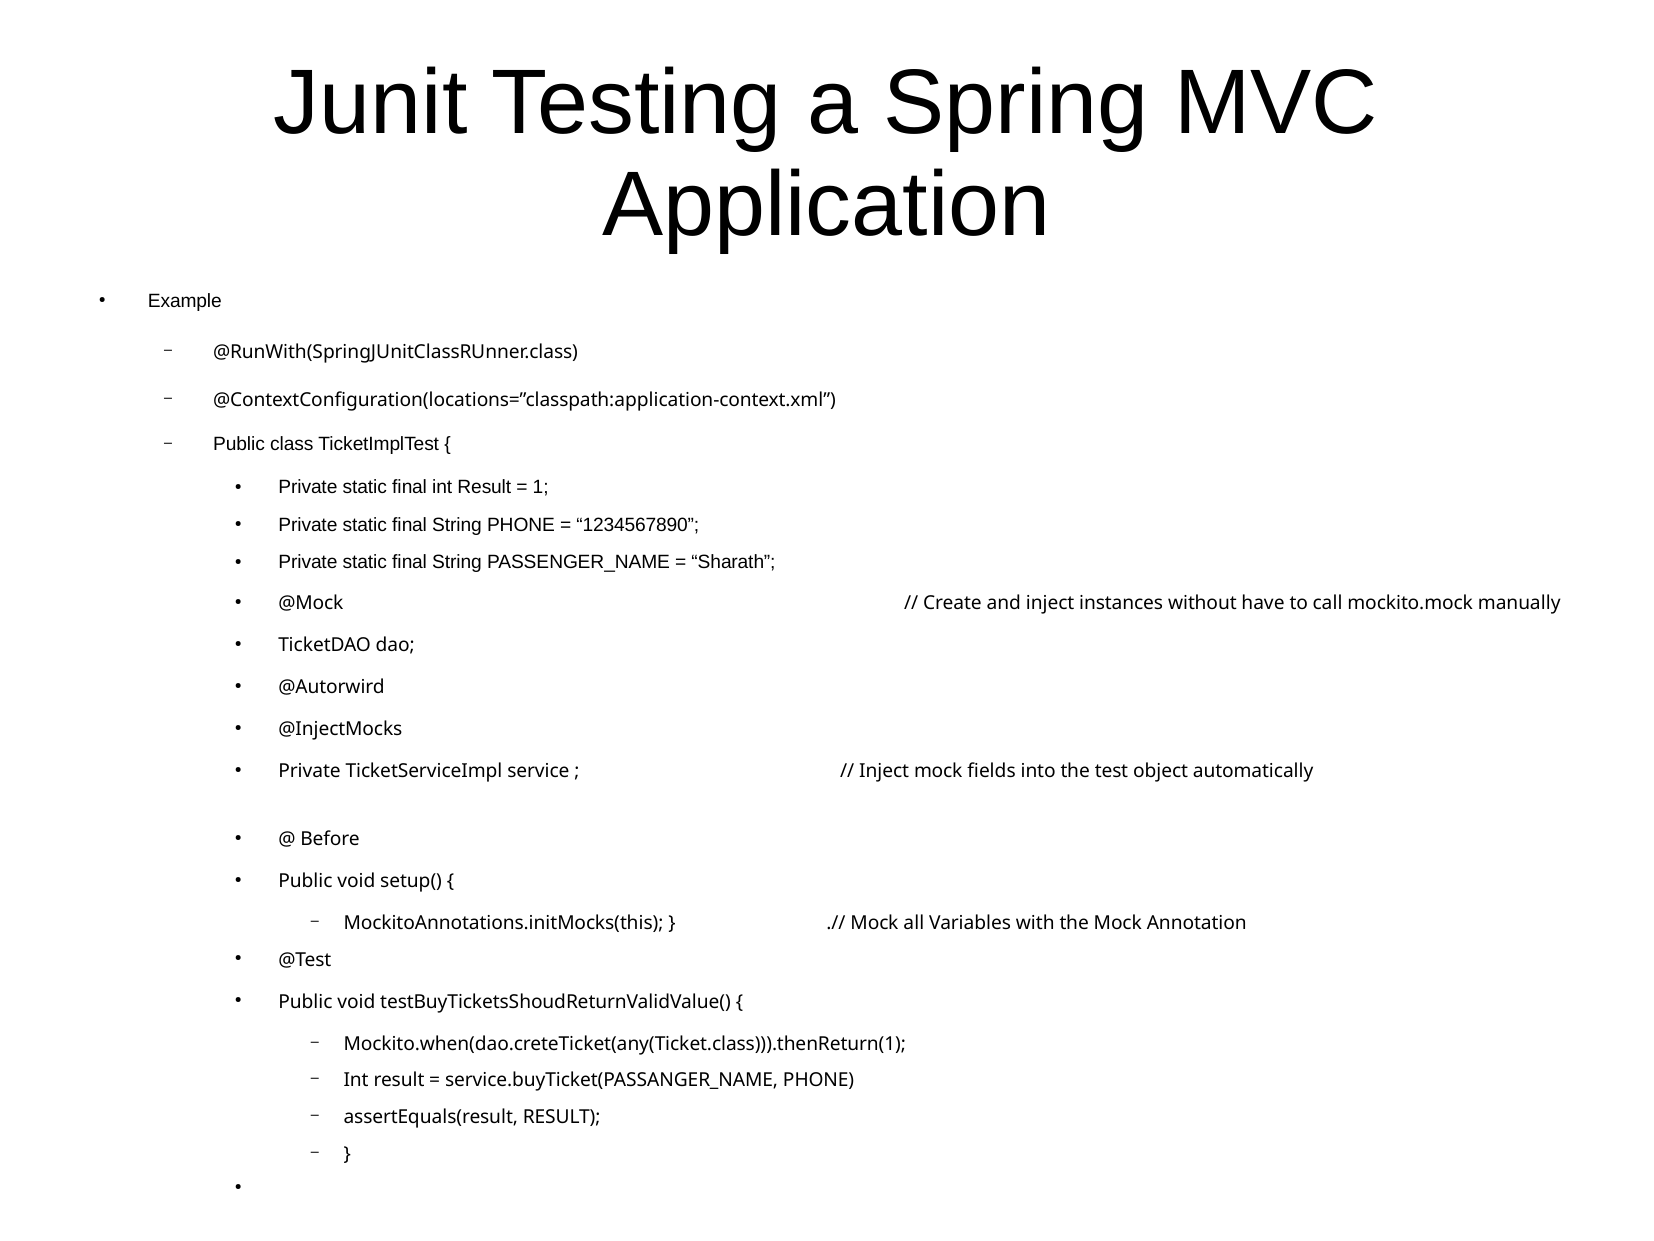

# Junit Testing a Spring MVC Application
Example
@RunWith(SpringJUnitClassRUnner.class)
@ContextConfiguration(locations=”classpath:application-context.xml”)
Public class TicketImplTest {
Private static final int Result = 1;
Private static final String PHONE = “1234567890”;
Private static final String PASSENGER_NAME = “Sharath”;
@Mock 	 	 	 	 	 	 	 	 // Create and inject instances without have to call mockito.mock manually
TicketDAO dao;
@Autorwird
@InjectMocks
Private TicketServiceImpl service ; 	 	 	 	 // Inject mock fields into the test object automatically
@ Before
Public void setup() {
MockitoAnnotations.initMocks(this); }				 	.// Mock all Variables with the Mock Annotation
@Test
Public void testBuyTicketsShoudReturnValidValue() {
Mockito.when(dao.creteTicket(any(Ticket.class))).thenReturn(1);
Int result = service.buyTicket(PASSANGER_NAME, PHONE)
assertEquals(result, RESULT);
}